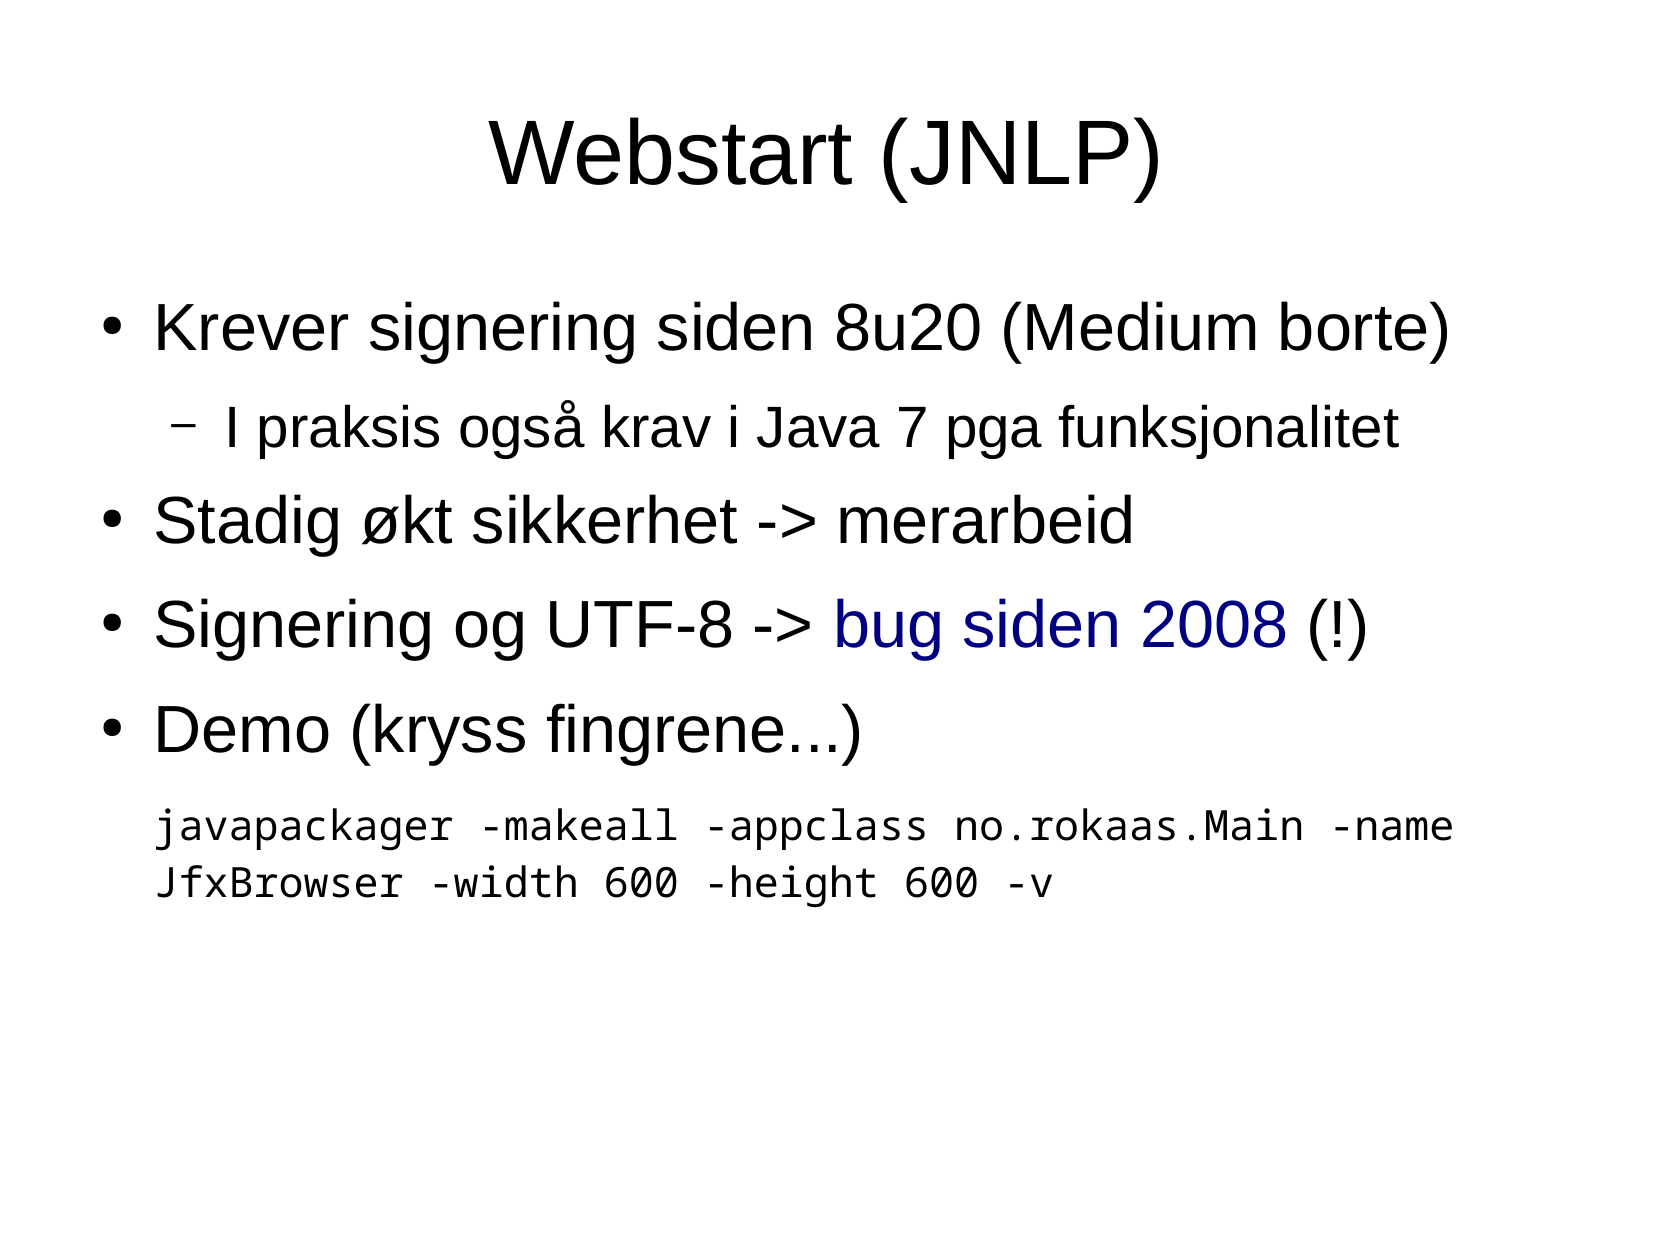

# Webstart (JNLP)
Krever signering siden 8u20 (Medium borte)
I praksis også krav i Java 7 pga funksjonalitet
Stadig økt sikkerhet -> merarbeid
Signering og UTF-8 -> bug siden 2008 (!)
Demo (kryss fingrene...)
javapackager -makeall -appclass no.rokaas.Main -name JfxBrowser -width 600 -height 600 -v